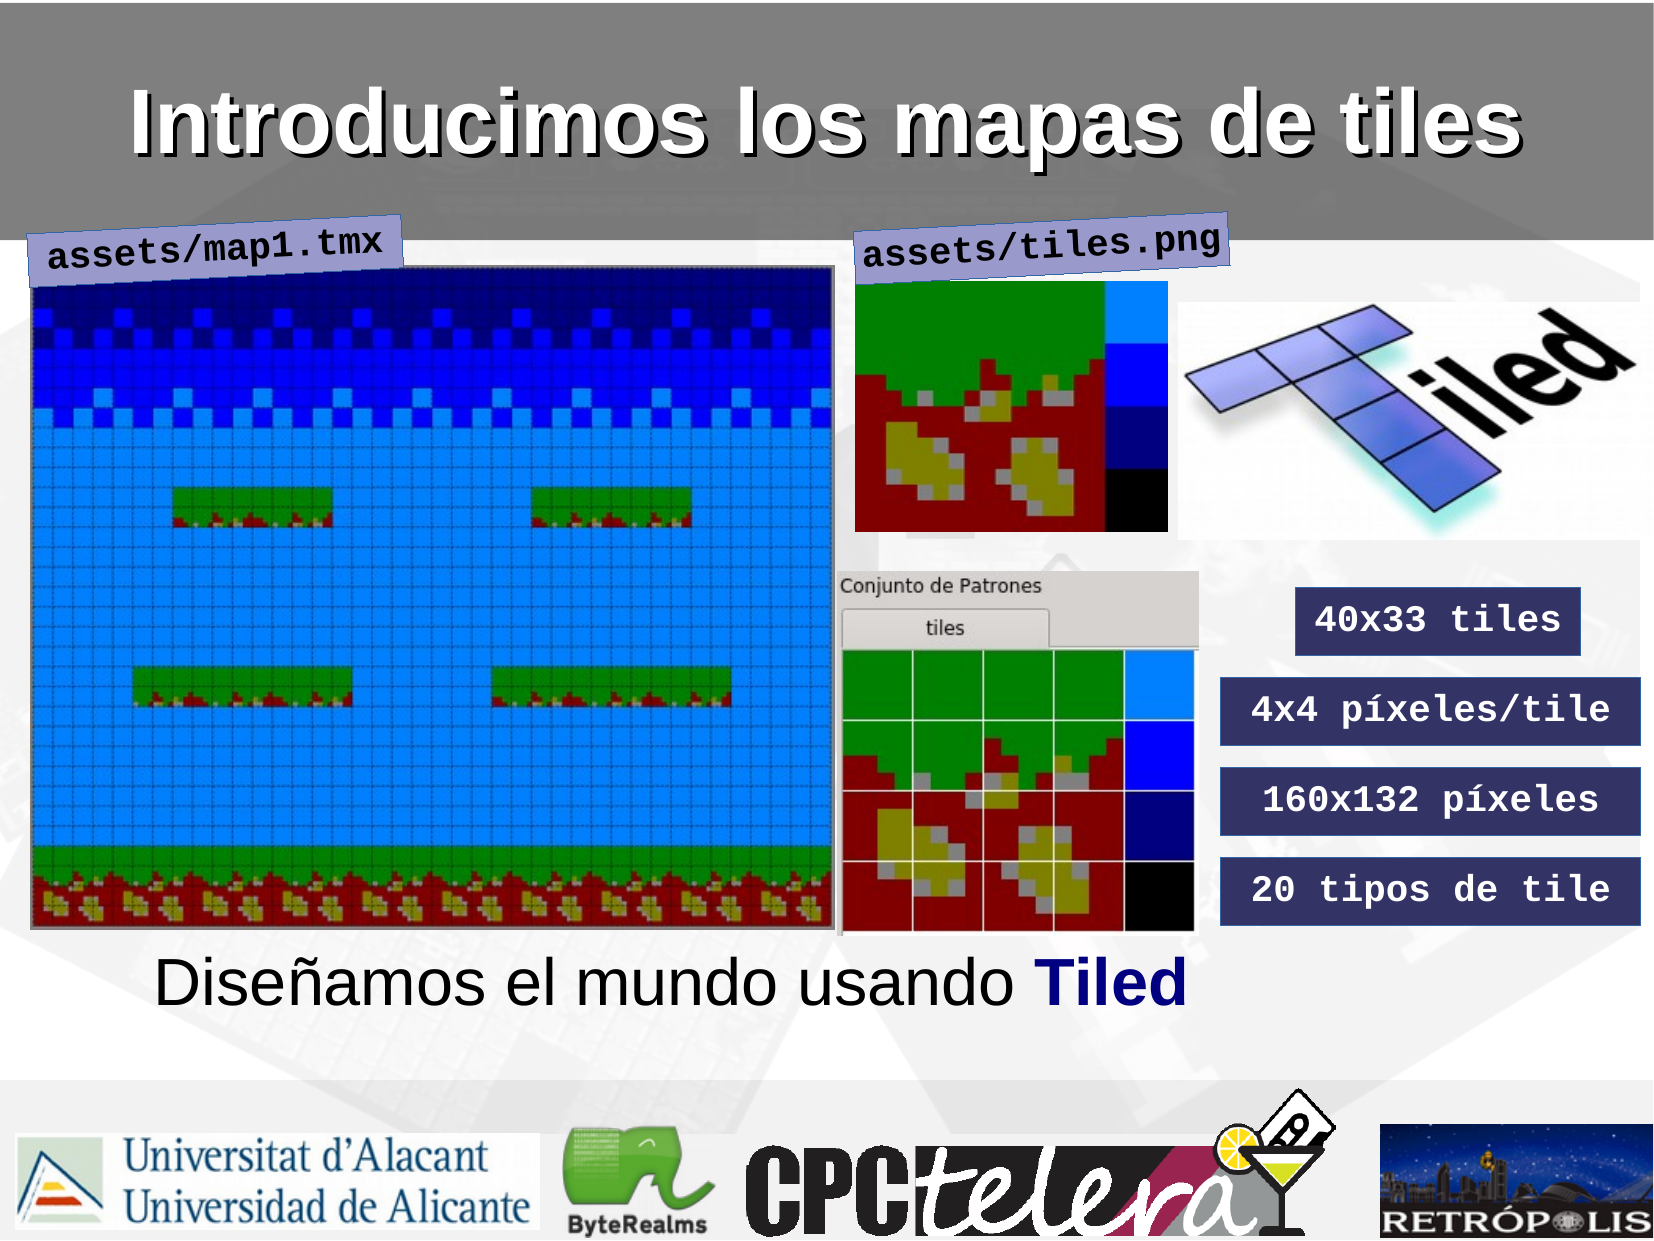

# Introducimos los mapas de tiles
assets/tiles.png
assets/map1.tmx
40x33 tiles
4x4 píxeles/tile
160x132 píxeles
20 tipos de tile
Diseñamos el mundo usando Tiled